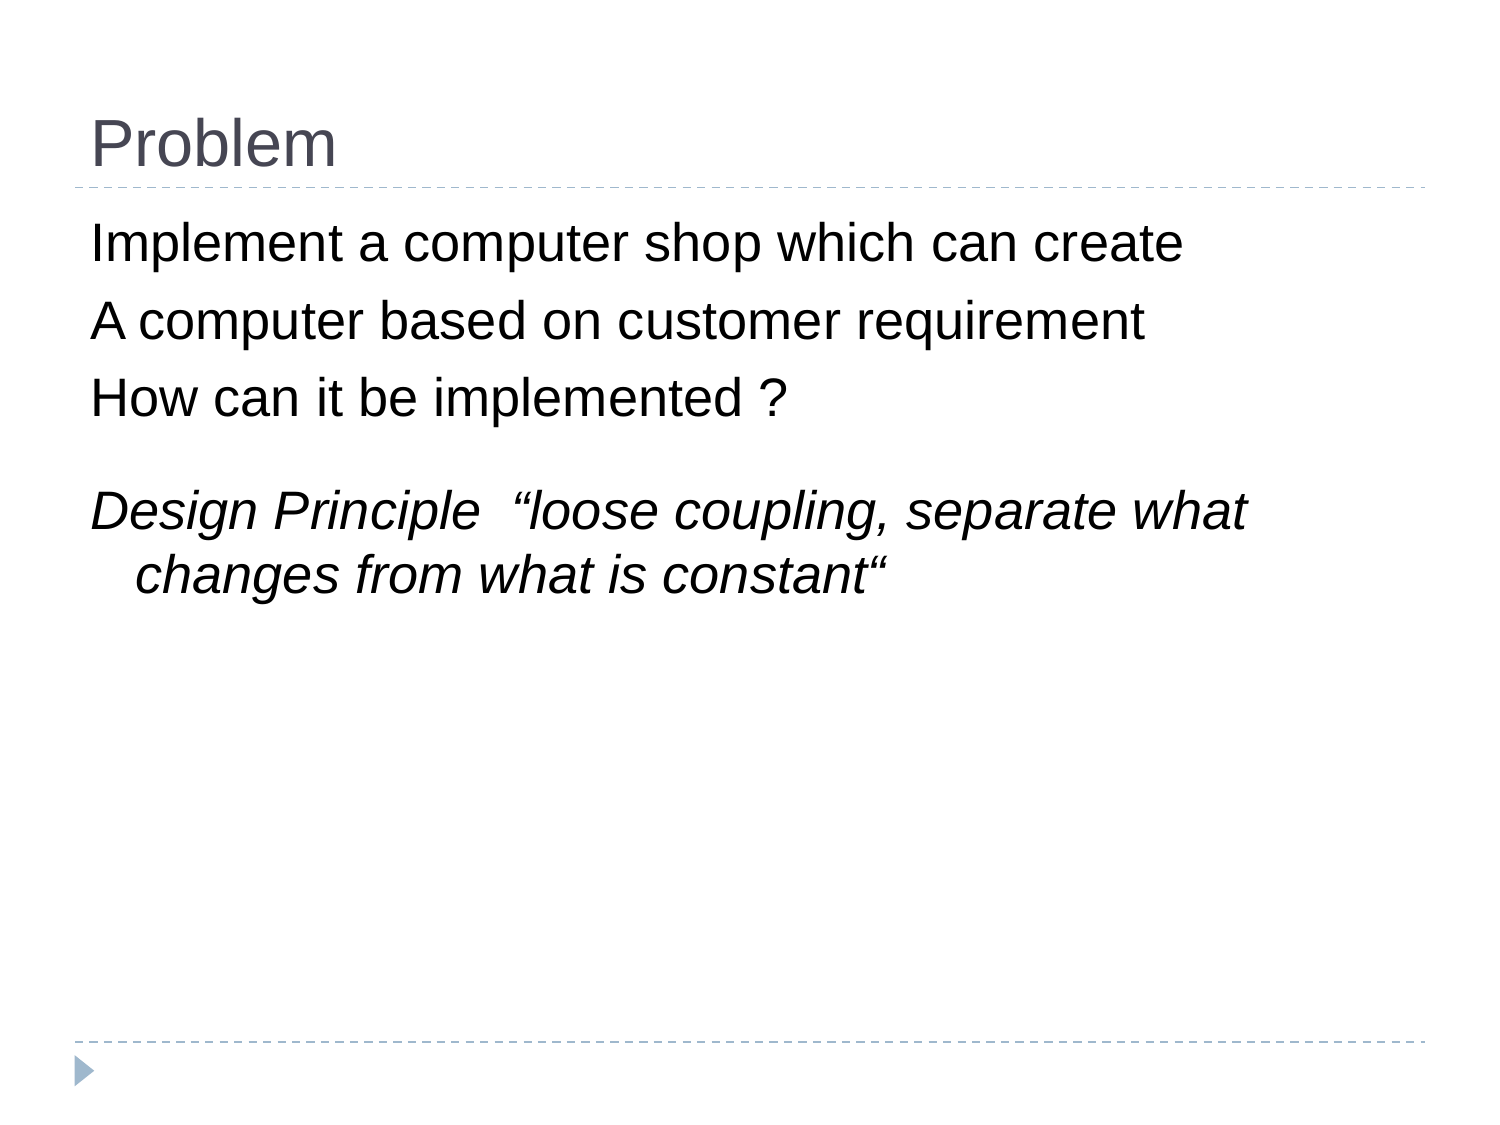

# Problem
Implement a computer shop which can create
A computer based on customer requirement
How can it be implemented ?
Design Principle “loose coupling, separate what changes from what is constant“